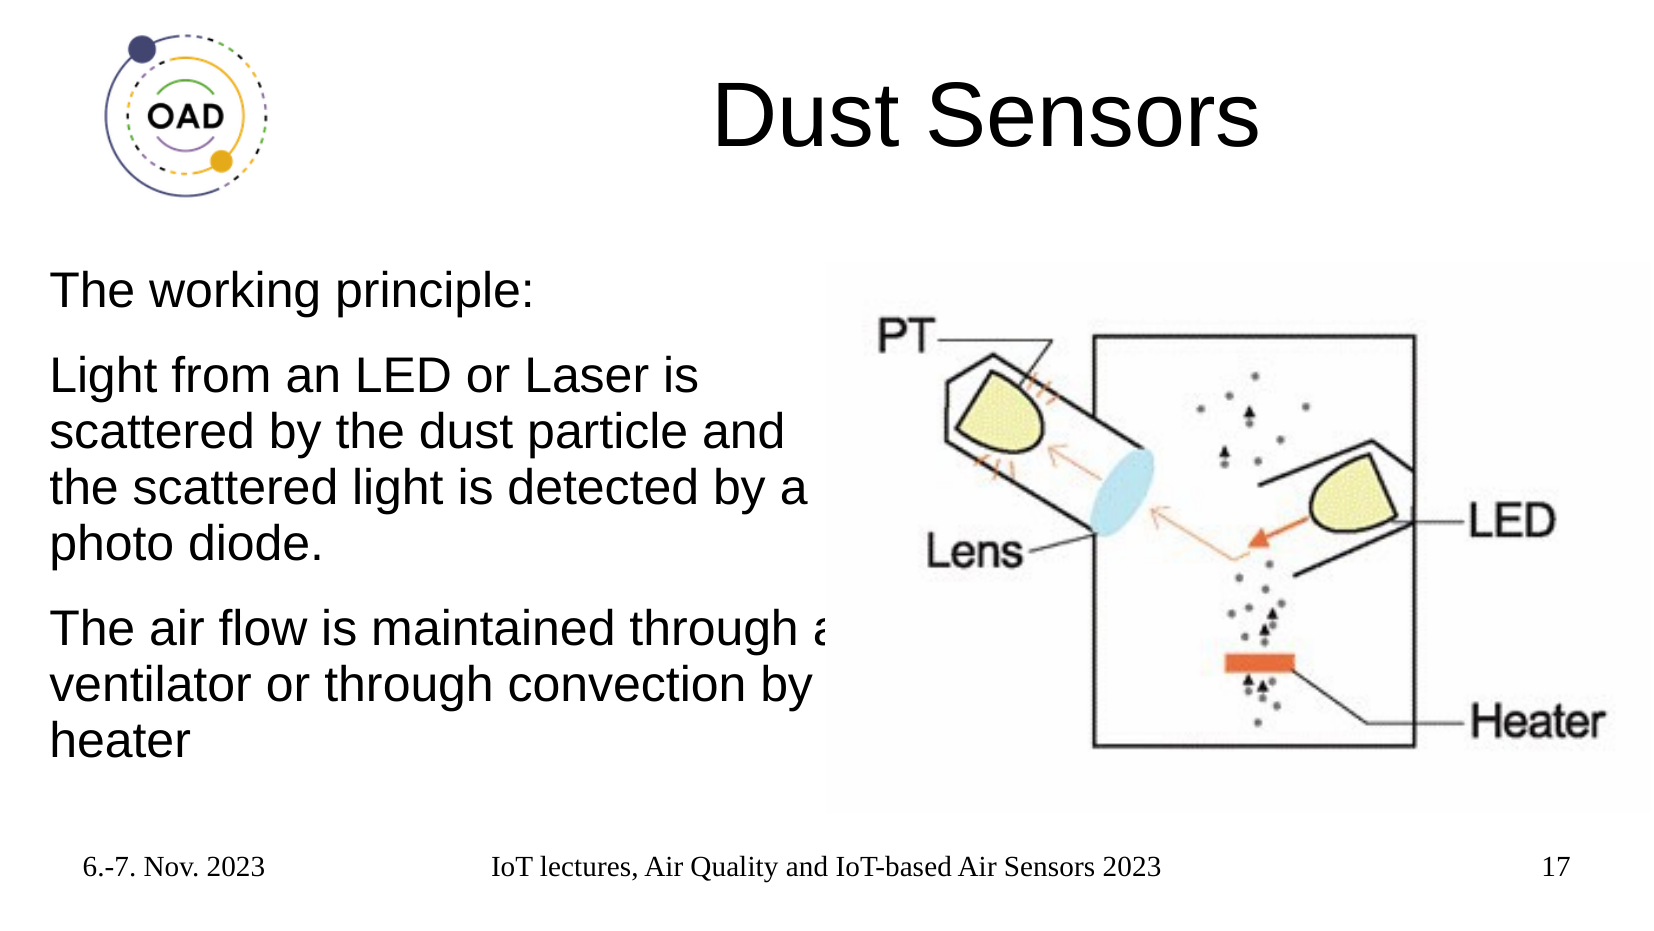

# Dust Sensors
The working principle:
Light from an LED or Laser is scattered by the dust particle and the scattered light is detected by a photo diode.
The air flow is maintained through a ventilator or through convection by a heater
6.-7. Nov. 2023
IoT lectures, Air Quality and IoT-based Air Sensors 2023
17